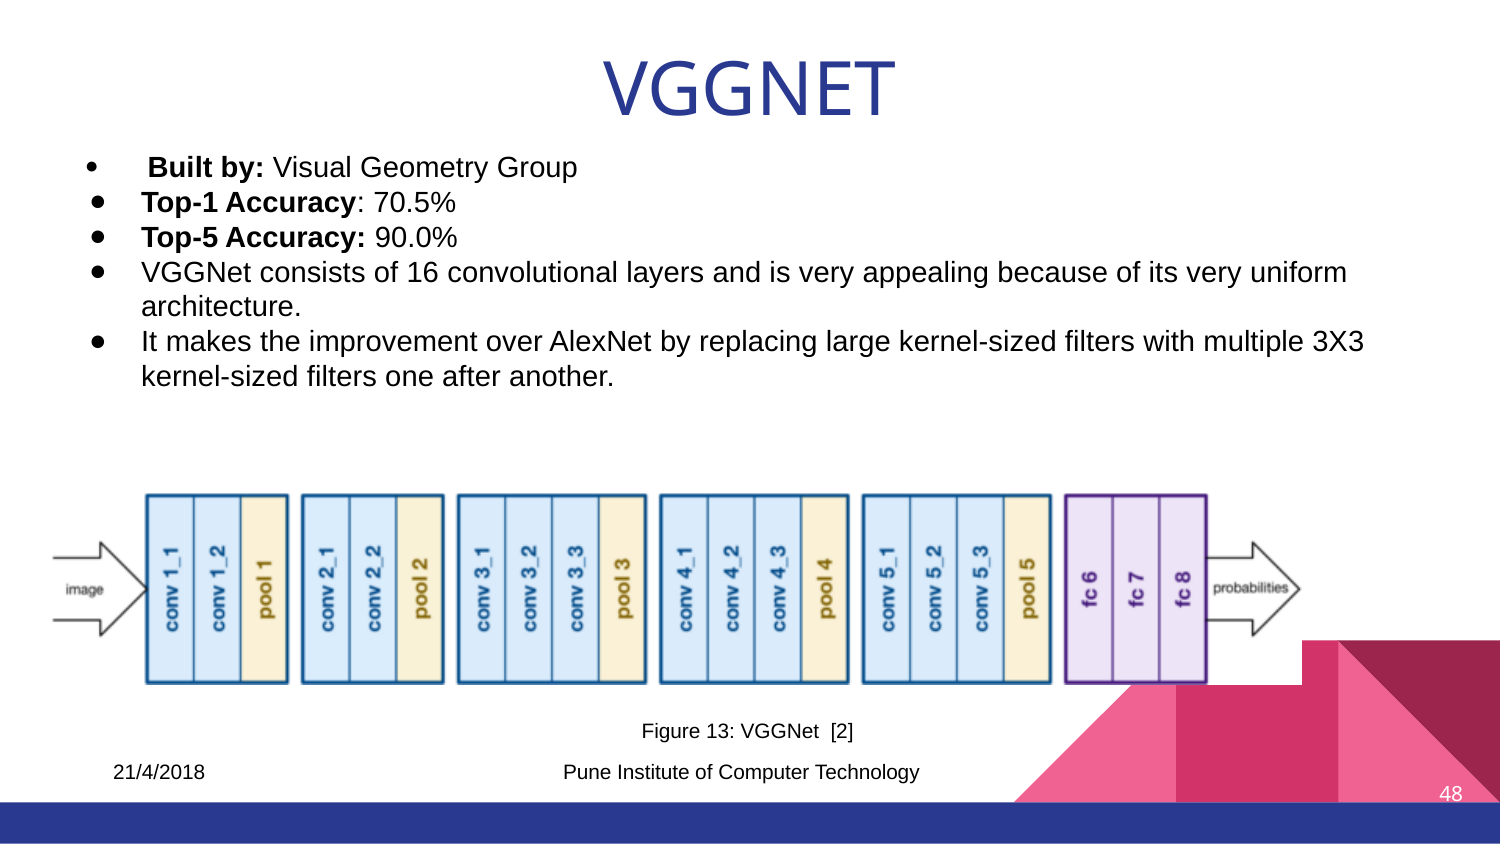

# VGGNET
 Built by: Visual Geometry Group
Top-1 Accuracy: 70.5%
Top-5 Accuracy: 90.0%
VGGNet consists of 16 convolutional layers and is very appealing because of its very uniform architecture.
It makes the improvement over AlexNet by replacing large kernel-sized filters with multiple 3X3 kernel-sized filters one after another.
Figure 13: VGGNet [2]